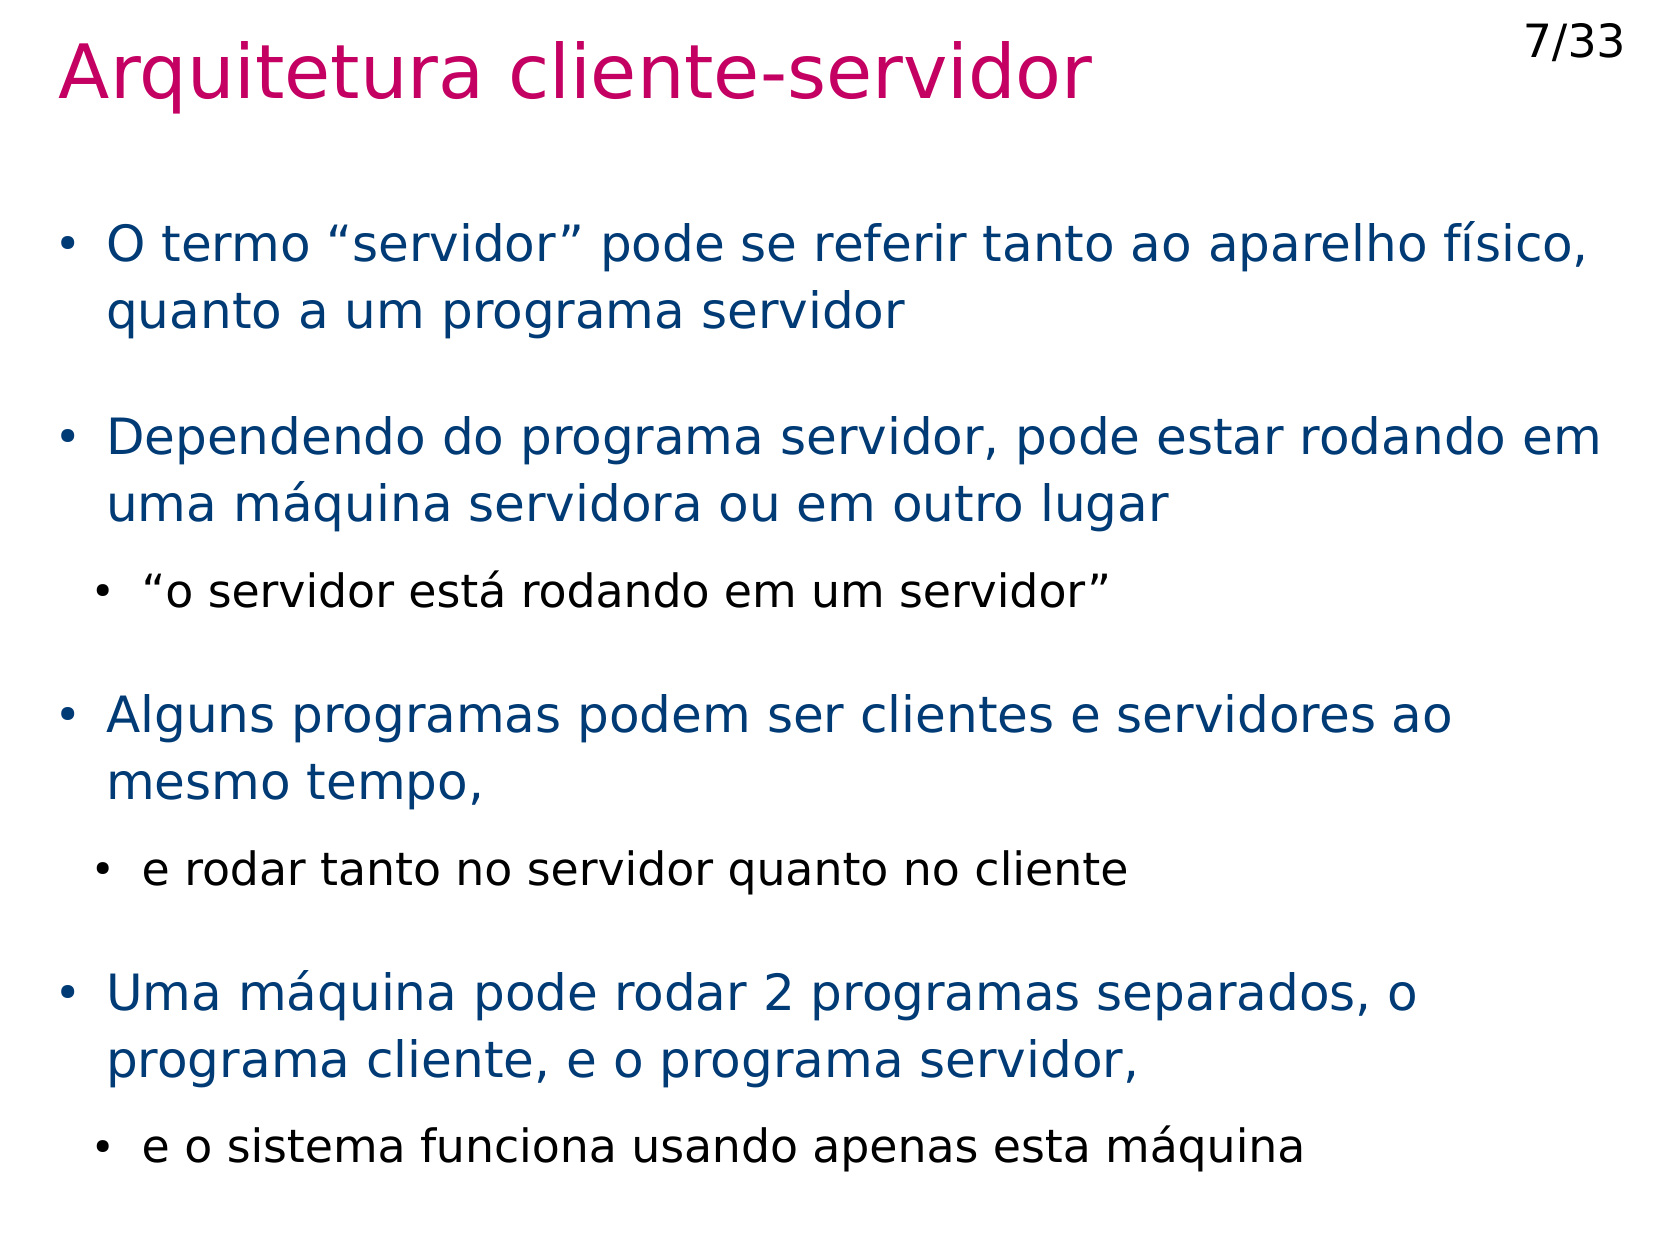

7
# Arquitetura cliente-servidor
O termo “servidor” pode se referir tanto ao aparelho físico, quanto a um programa servidor
Dependendo do programa servidor, pode estar rodando em uma máquina servidora ou em outro lugar
“o servidor está rodando em um servidor”
Alguns programas podem ser clientes e servidores ao mesmo tempo,
e rodar tanto no servidor quanto no cliente
Uma máquina pode rodar 2 programas separados, o programa cliente, e o programa servidor,
e o sistema funciona usando apenas esta máquina